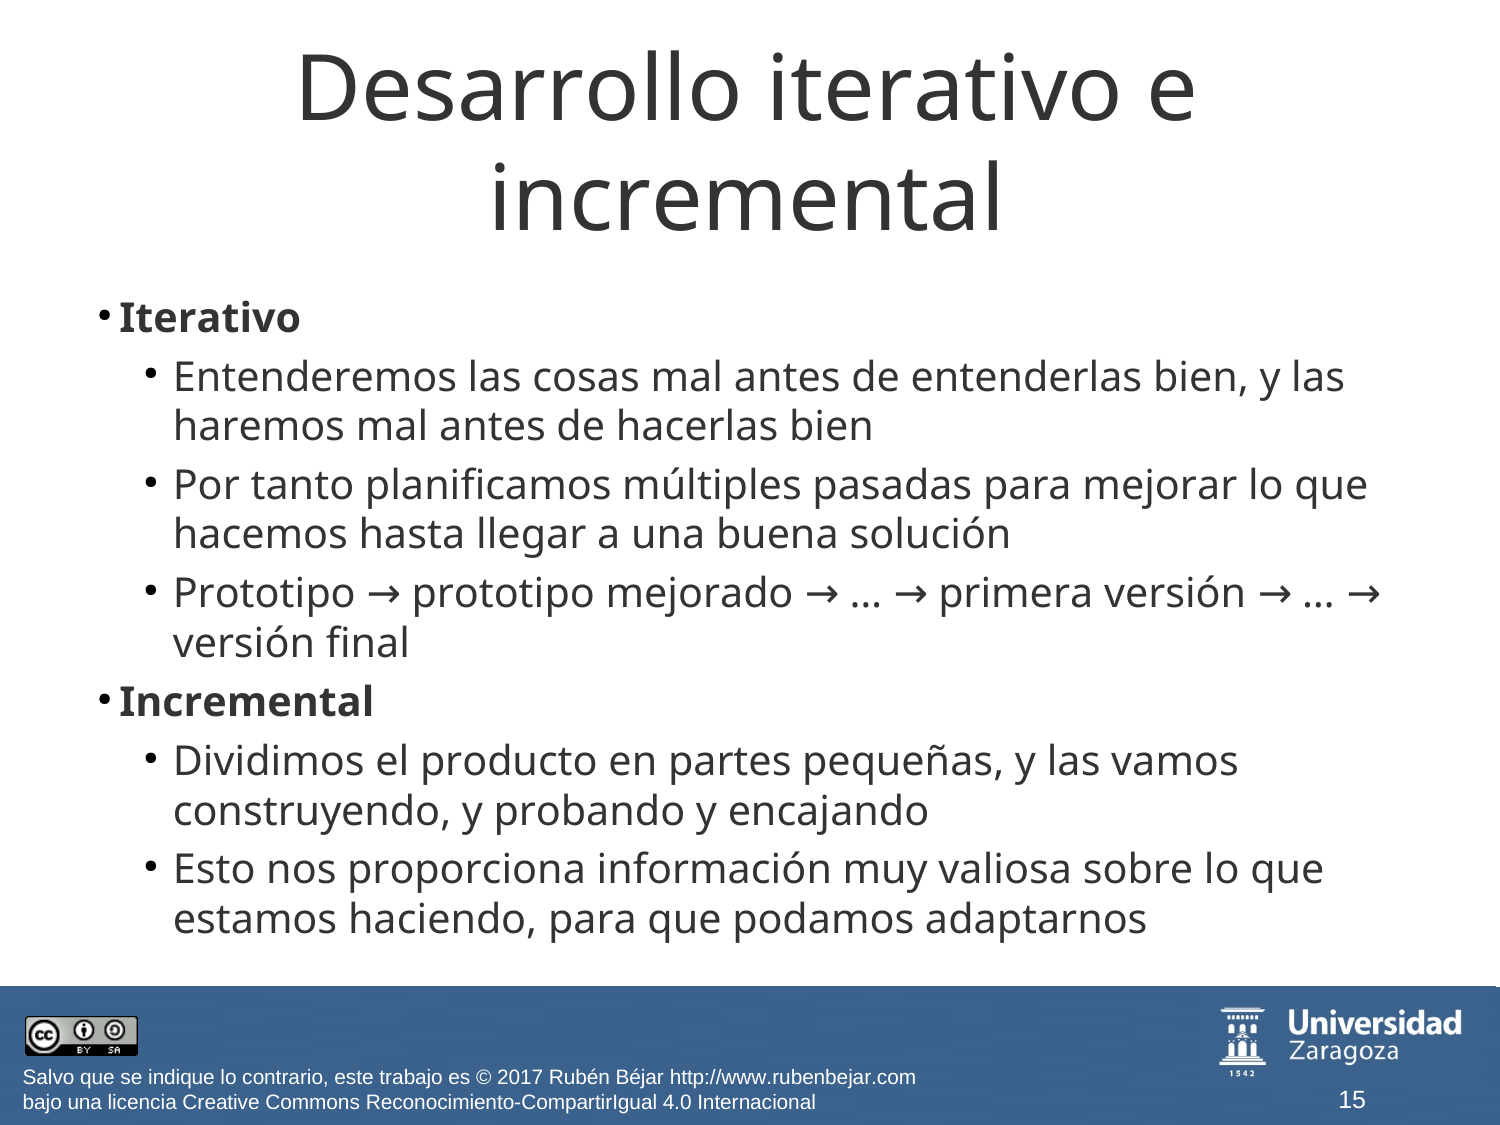

# Desarrollo iterativo e incremental
Iterativo
Entenderemos las cosas mal antes de entenderlas bien, y las haremos mal antes de hacerlas bien
Por tanto planificamos múltiples pasadas para mejorar lo que hacemos hasta llegar a una buena solución
Prototipo → prototipo mejorado → … → primera versión → … → versión final
Incremental
Dividimos el producto en partes pequeñas, y las vamos construyendo, y probando y encajando
Esto nos proporciona información muy valiosa sobre lo que estamos haciendo, para que podamos adaptarnos